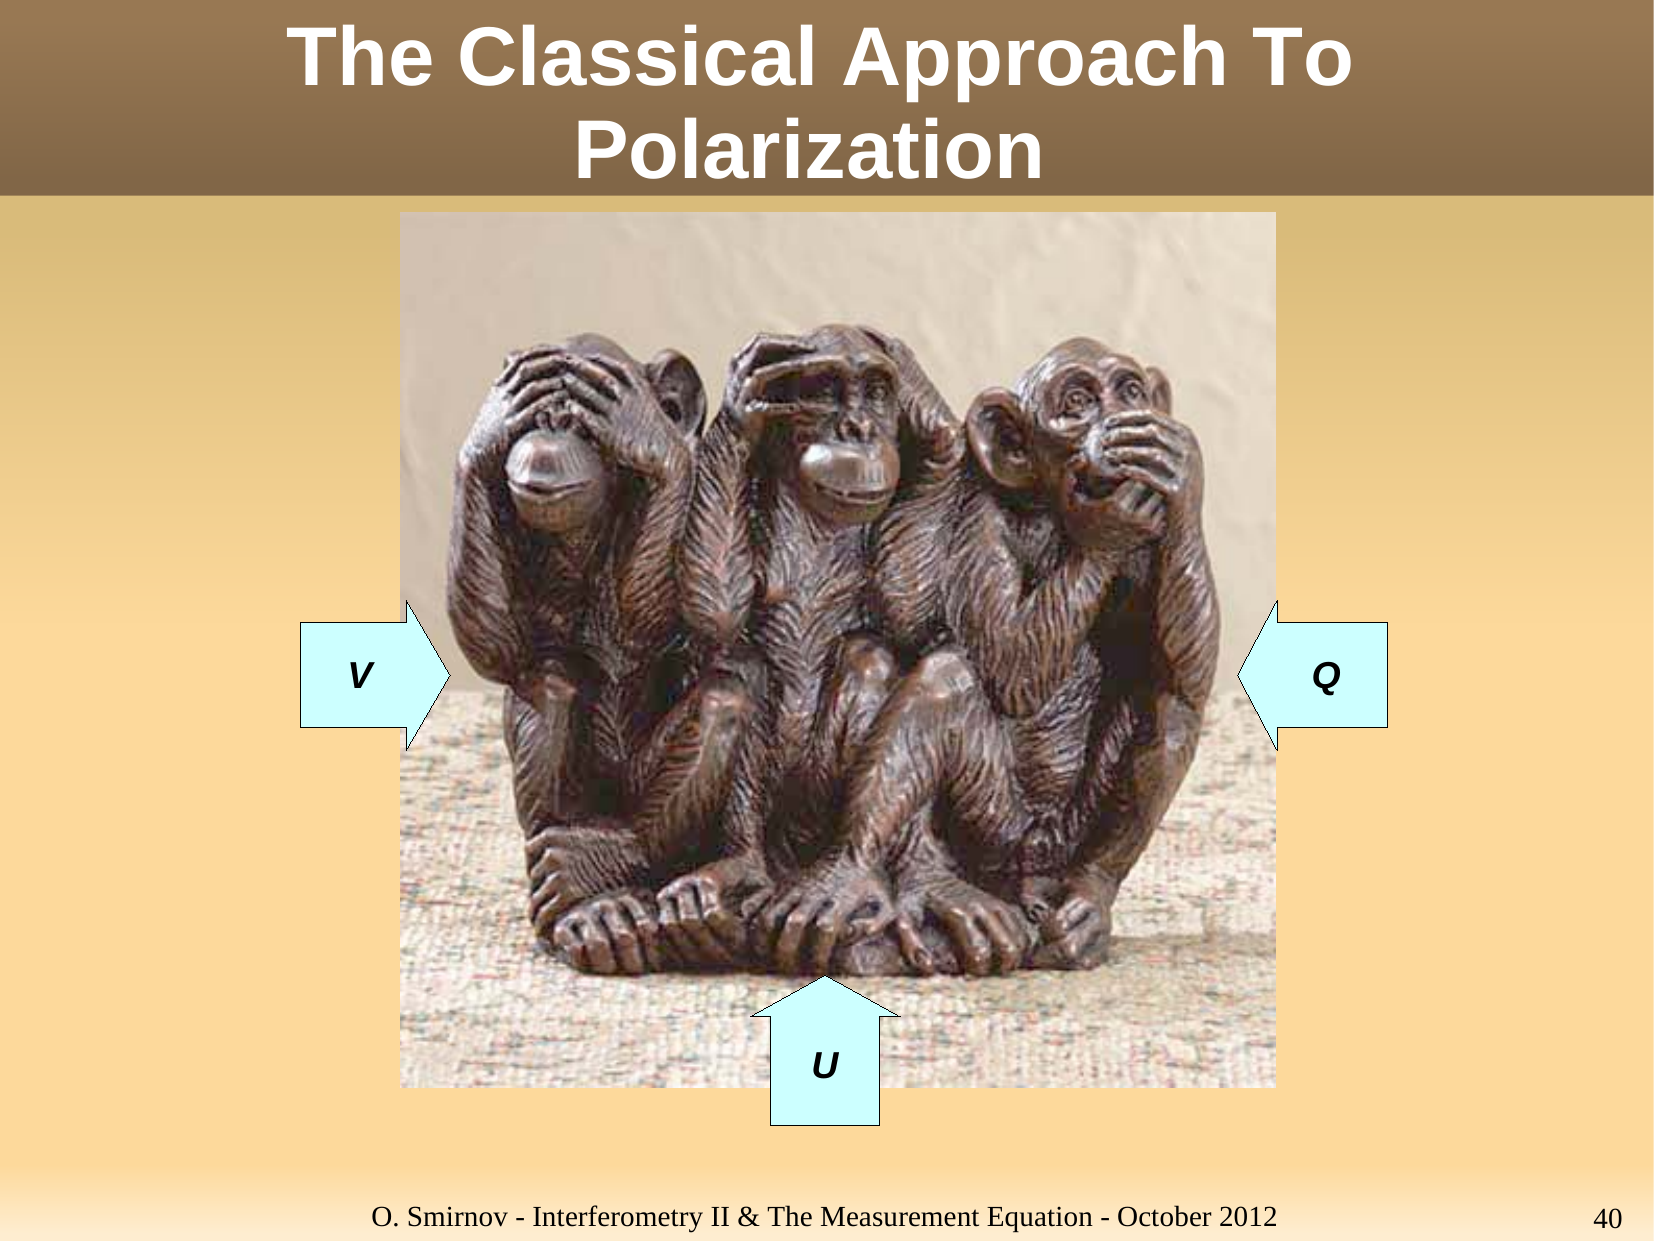

# The Classical Approach To Polarization
V
Q
U
O. Smirnov - Interferometry II & The Measurement Equation - October 2012
40